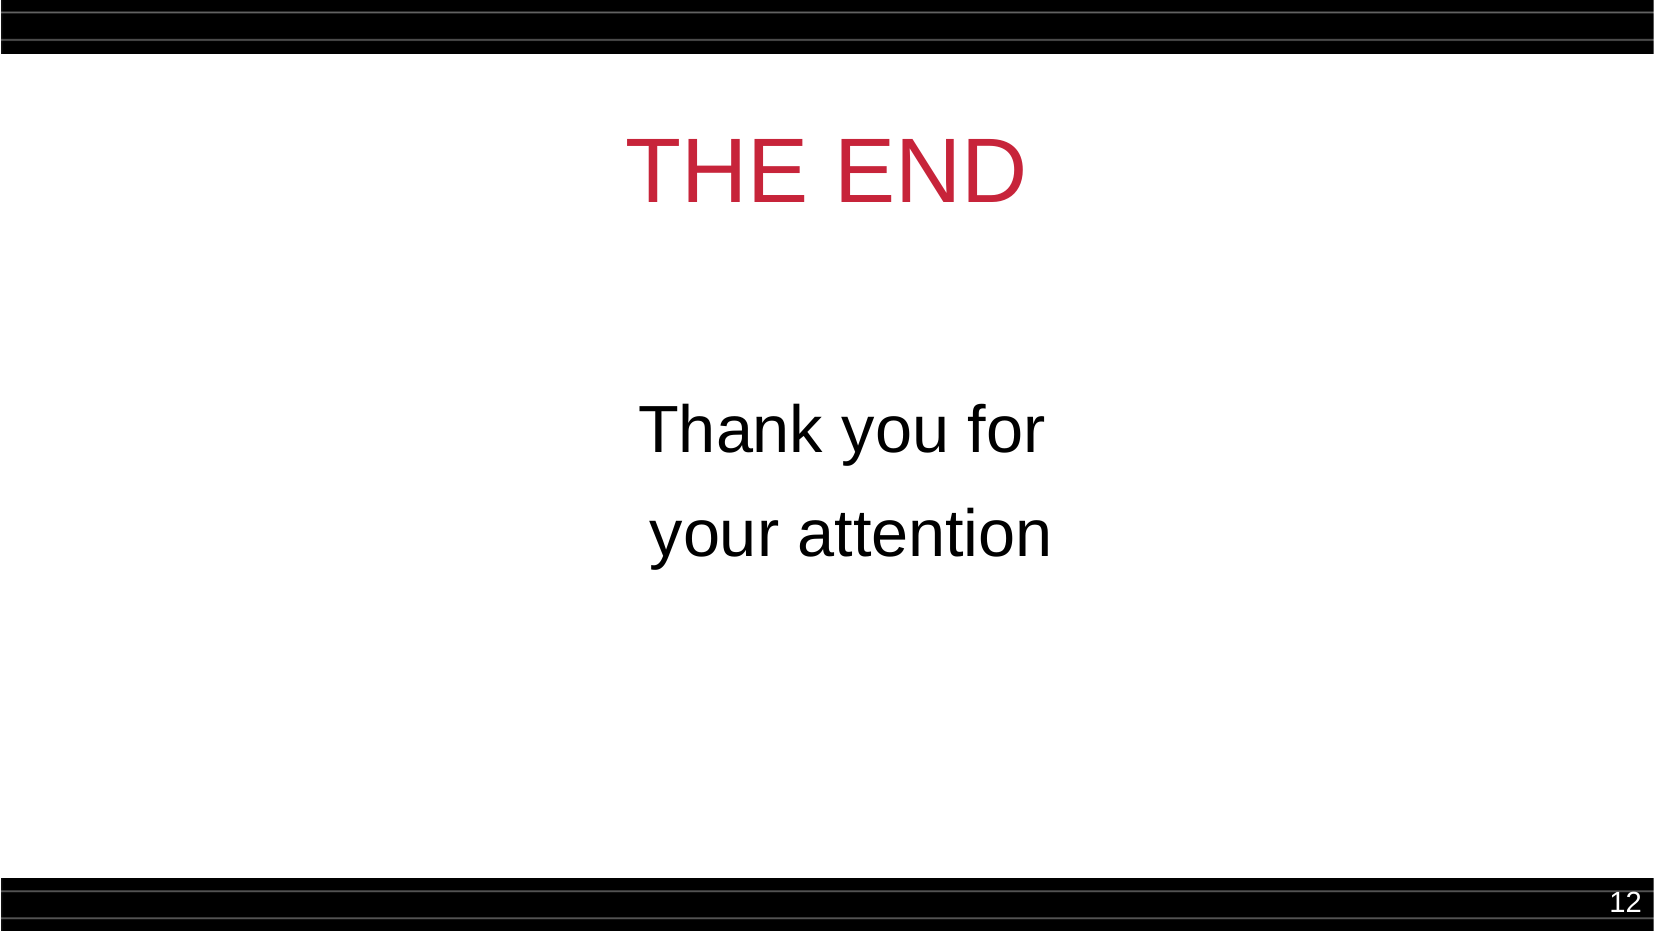

# THE END
Thank you for
your attention